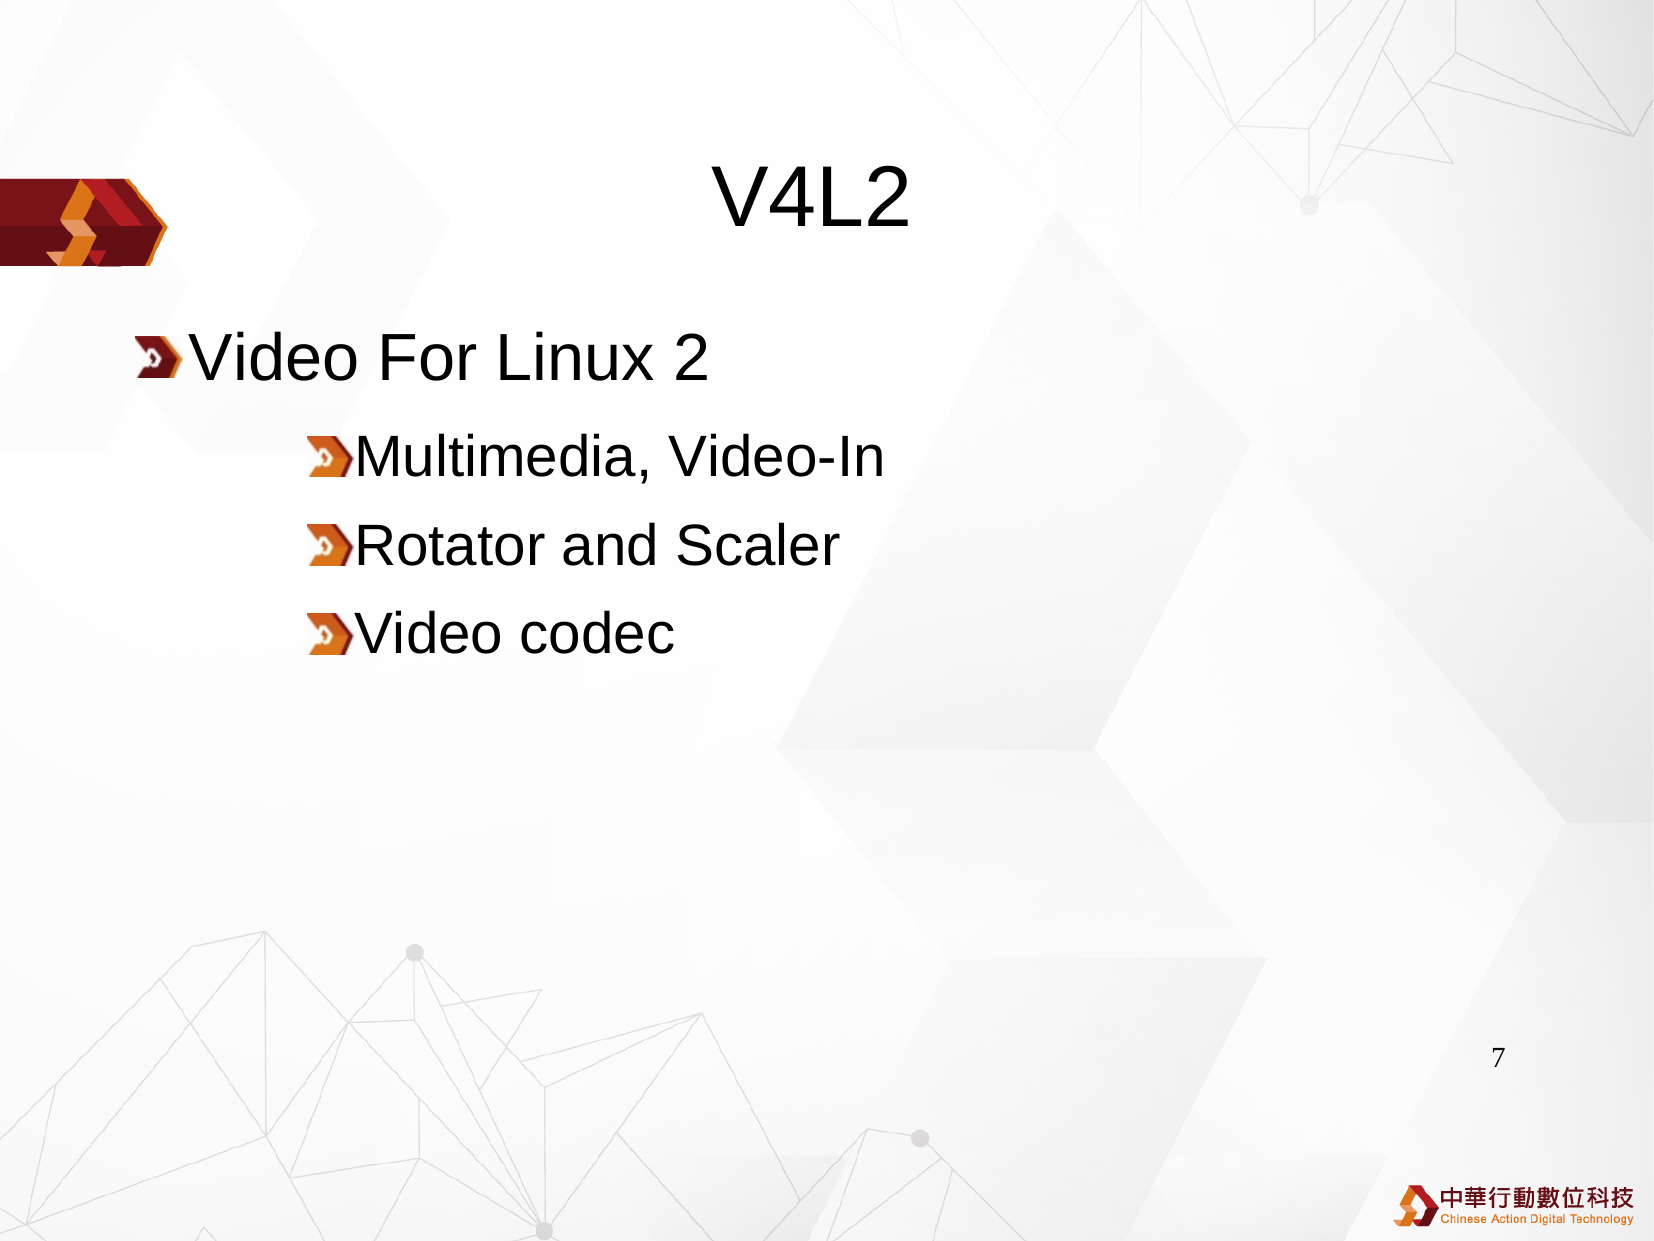

# V4L2
Video For Linux 2
Multimedia, Video-In
Rotator and Scaler
Video codec
7